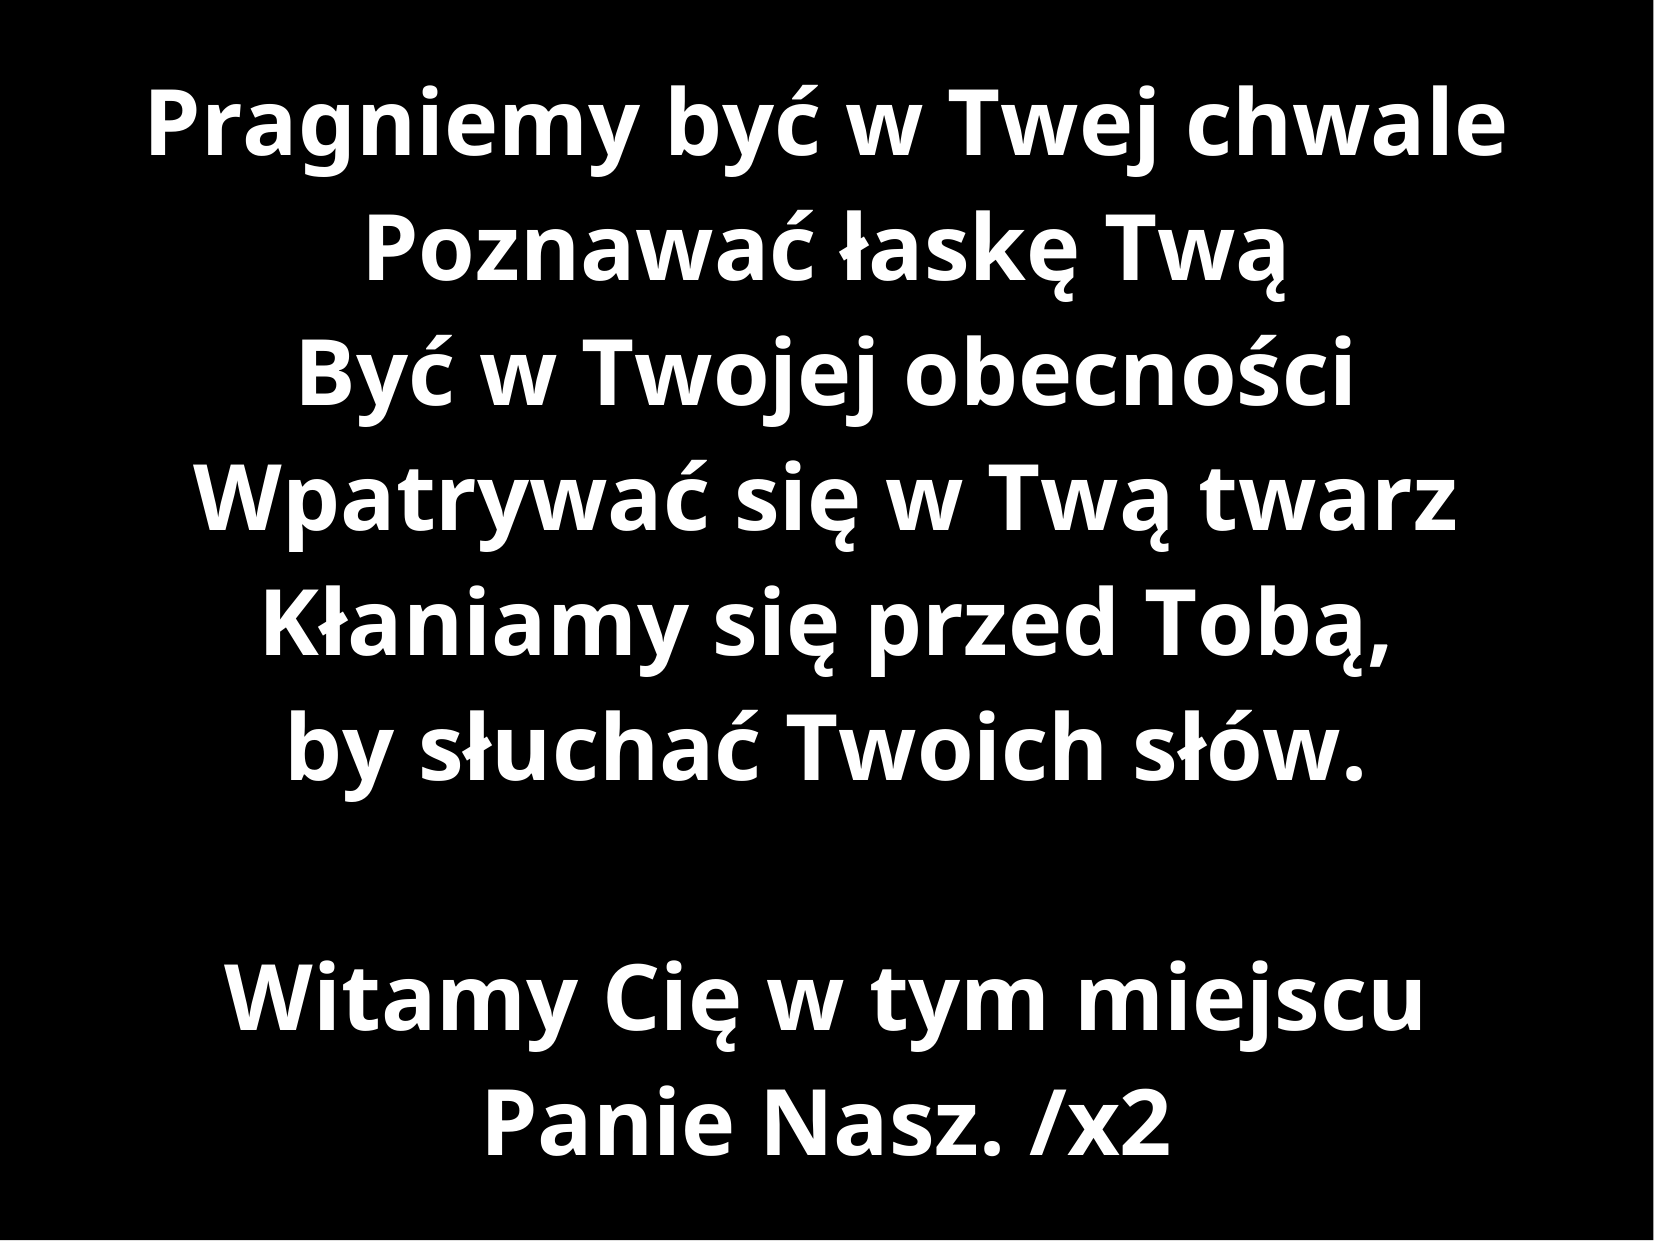

# Pragniemy być w Twej chwale Poznawać łaskę Twą Być w Twojej obecności Wpatrywać się w Twą twarz Kłaniamy się przed Tobą, by słuchać Twoich słów. Witamy Cię w tym miejscu Panie Nasz. /x2